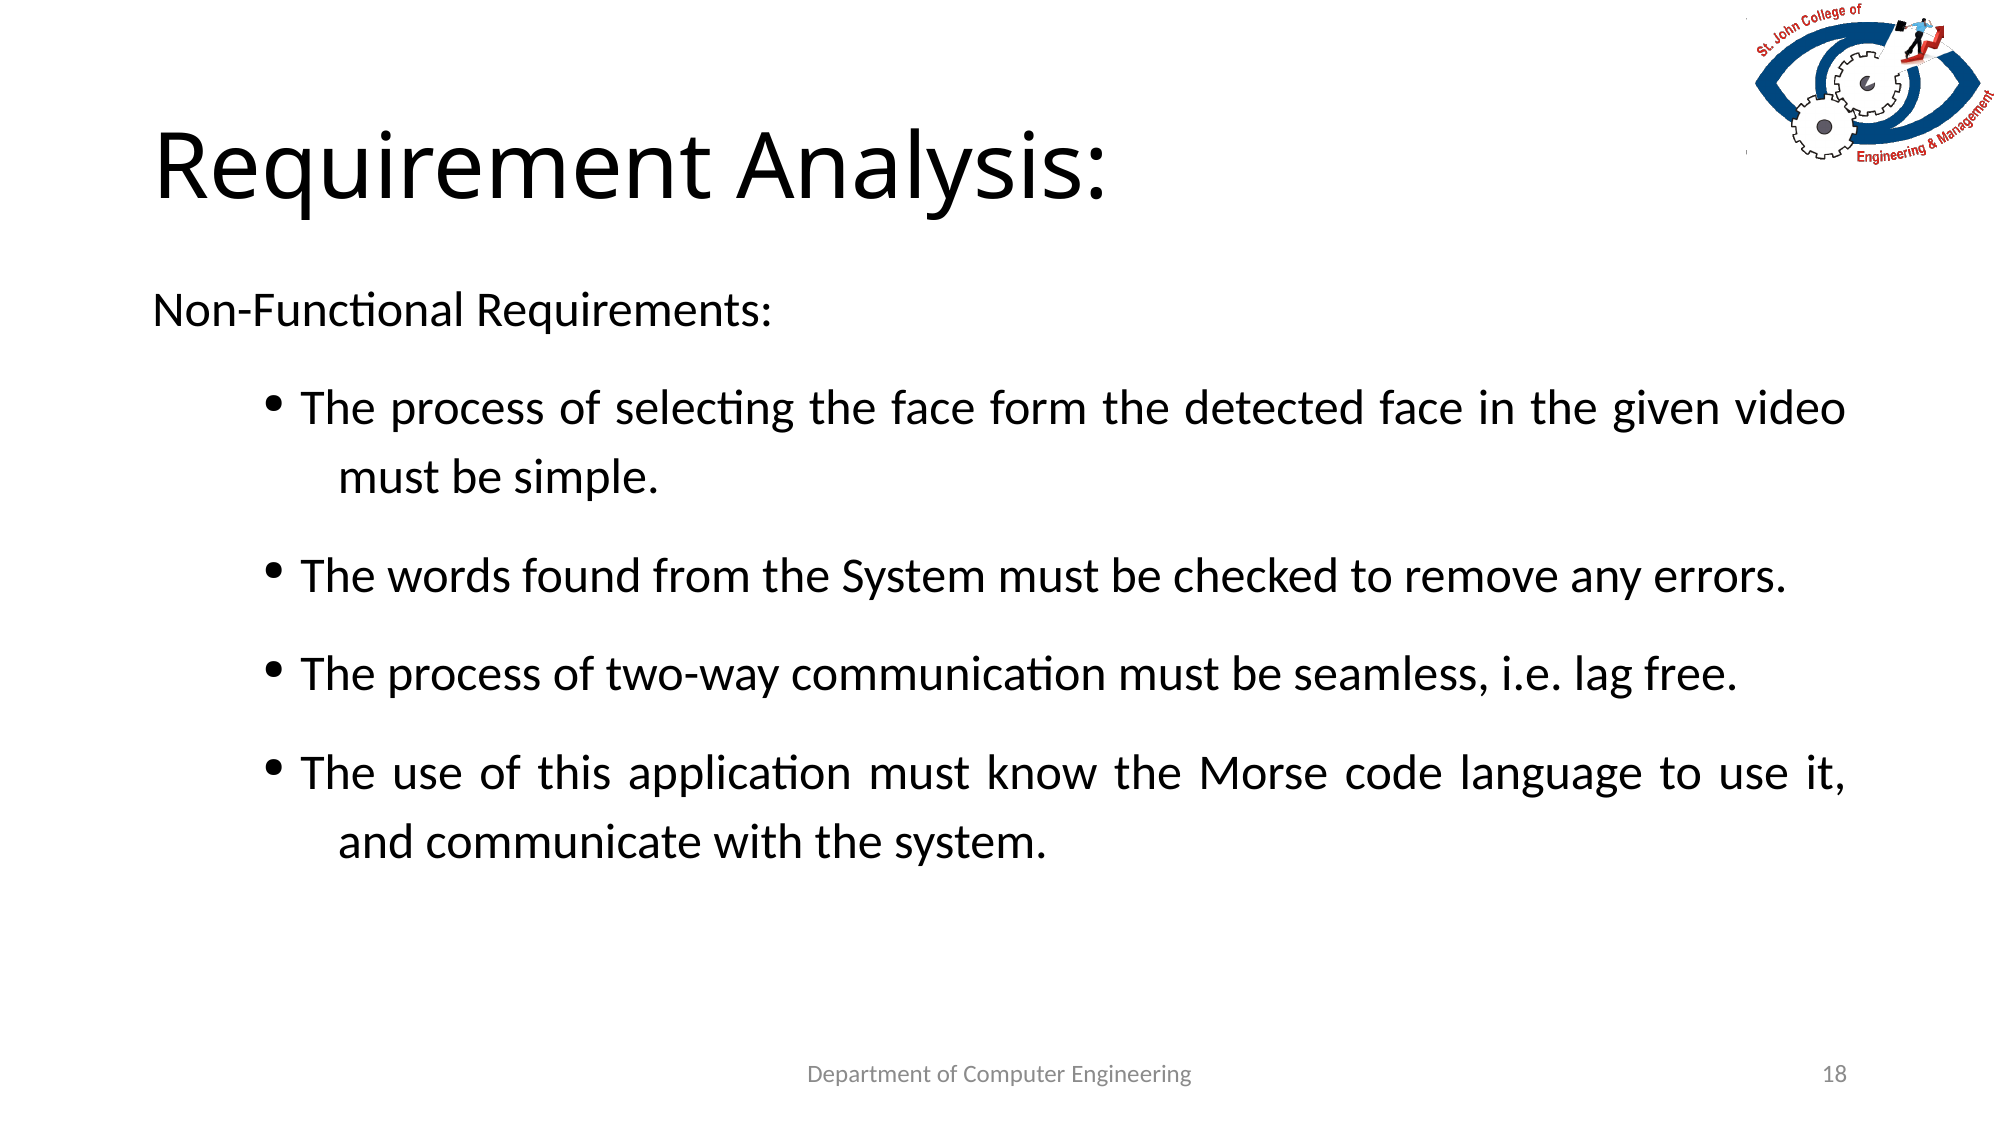

# Requirement Analysis:
Non-Functional Requirements:
The process of selecting the face form the detected face in the given video must be simple.
The words found from the System must be checked to remove any errors.
The process of two-way communication must be seamless, i.e. lag free.
The use of this application must know the Morse code language to use it, and communicate with the system.
Department of Computer Engineering